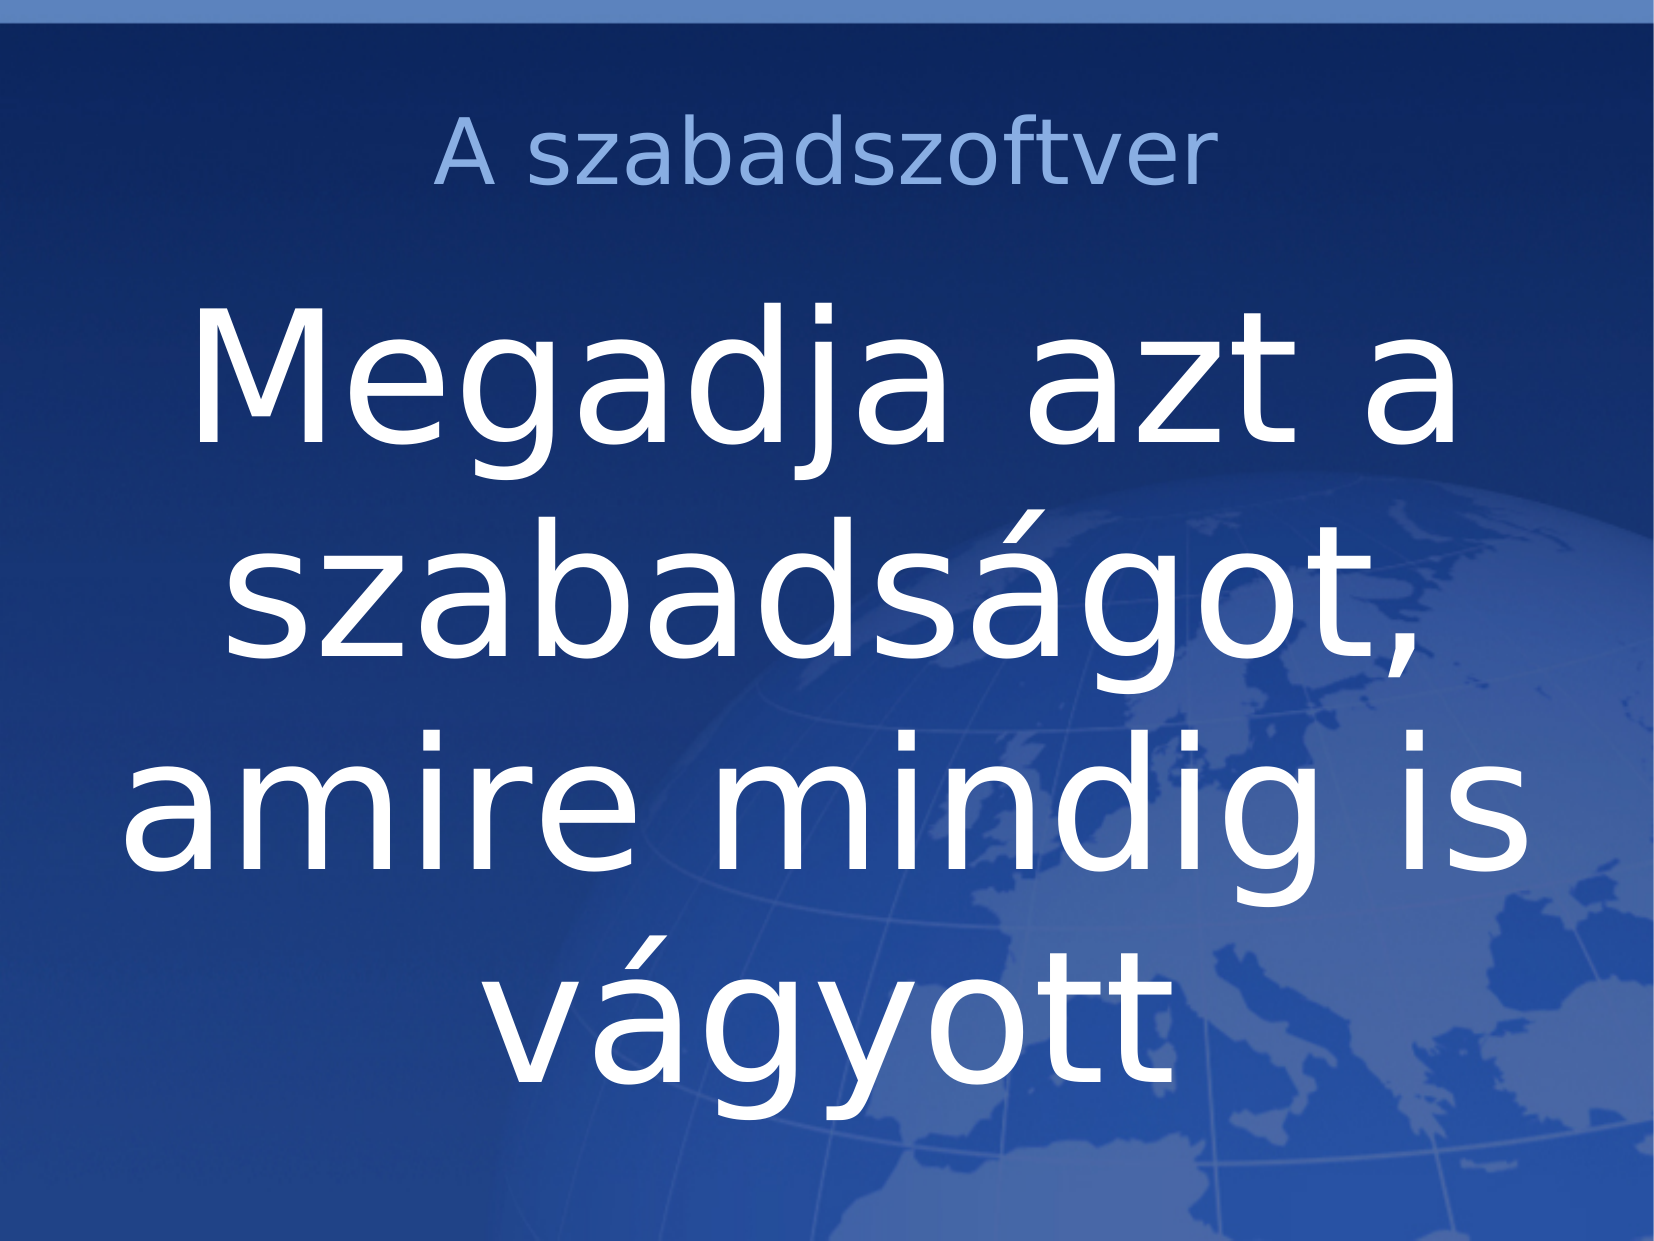

# A szabadszoftver
Megadja azt a szabadságot, amire mindig is vágyott